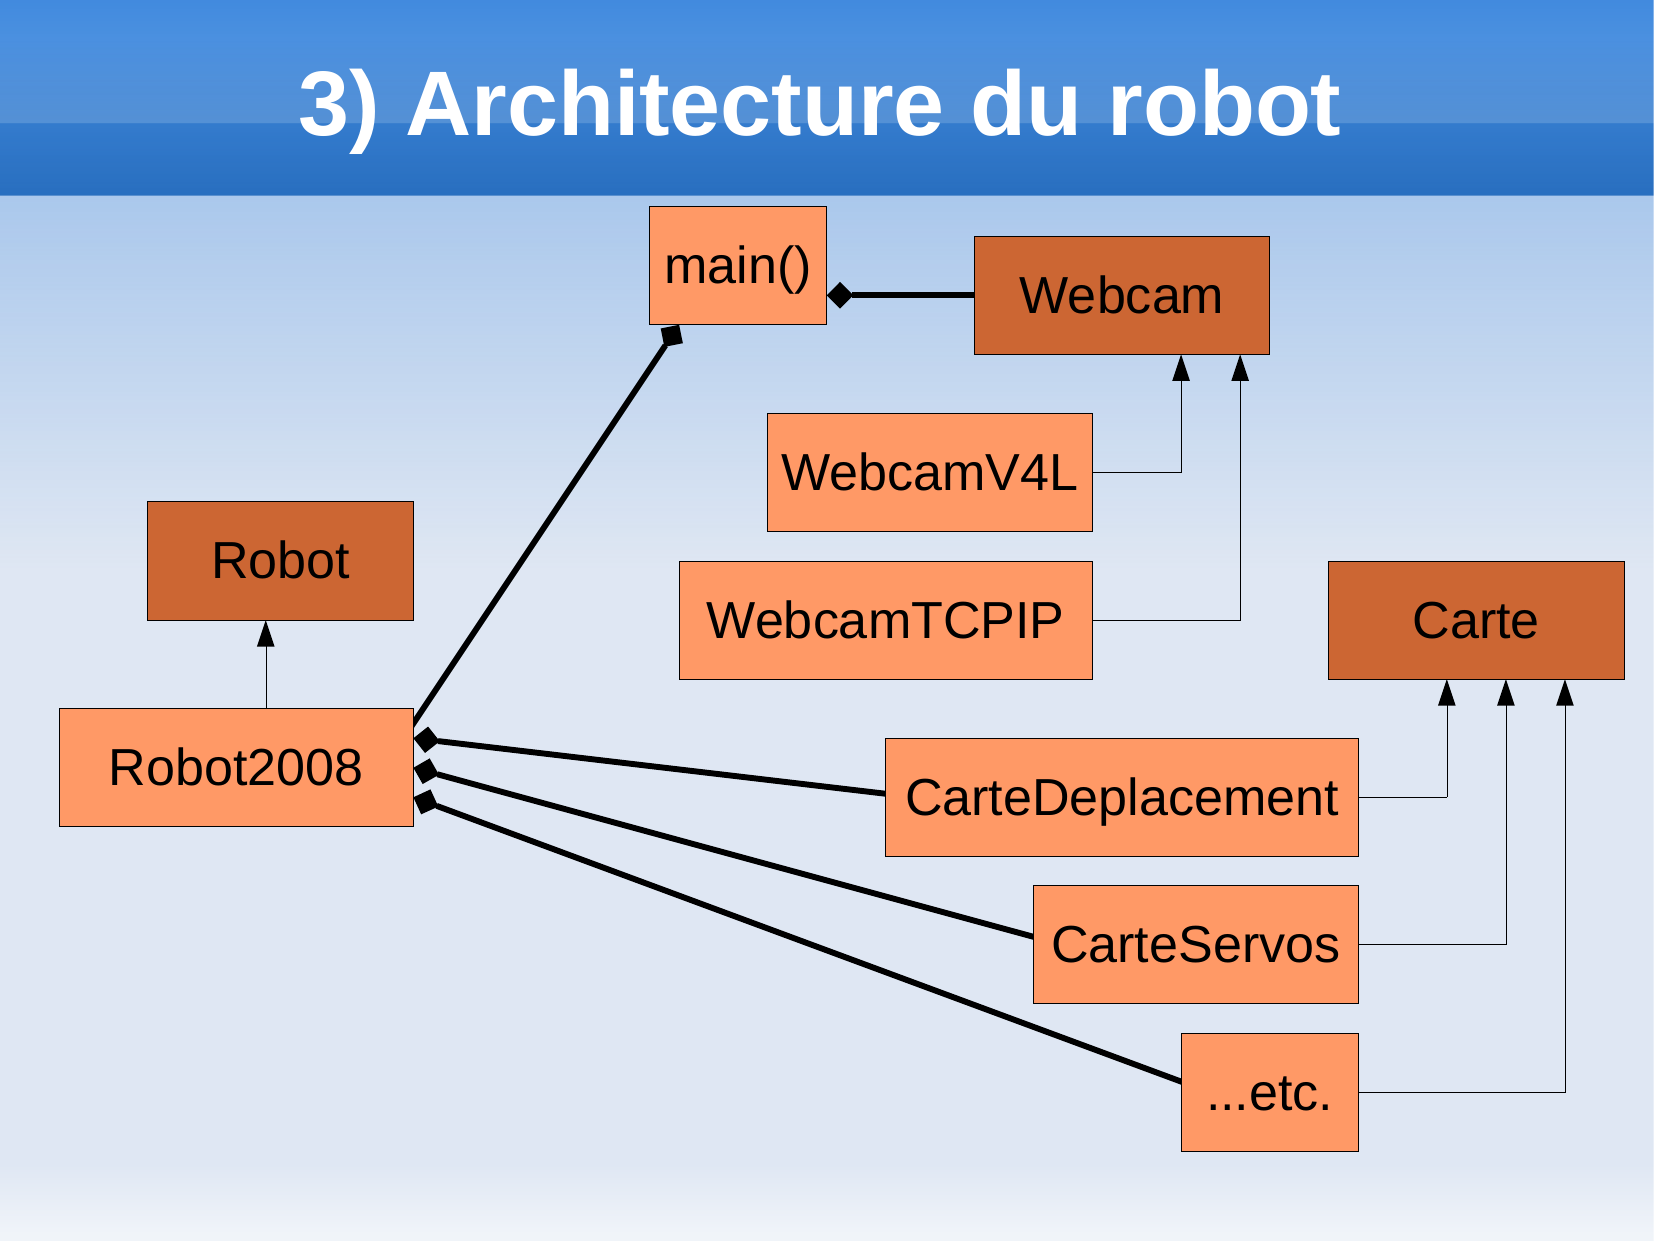

# 3) Architecture du robot
main()
Webcam
WebcamV4L
Robot
WebcamTCPIP
Carte
Robot2008
CarteDeplacement
CarteServos
...etc.